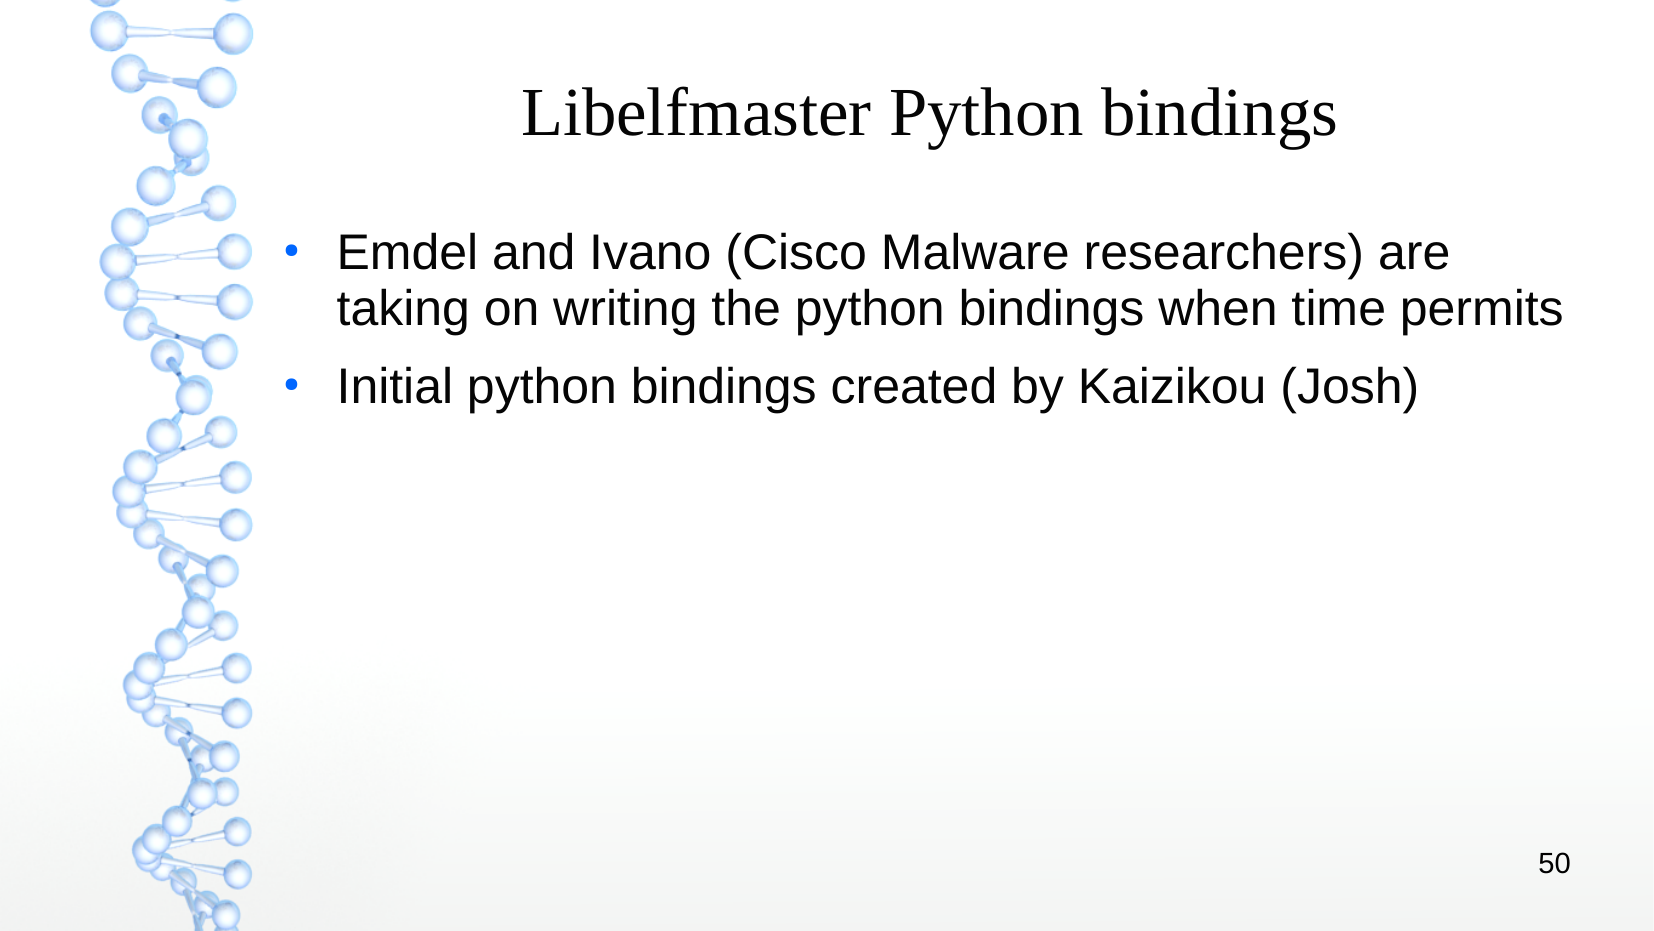

# Libelfmaster Python bindings
Emdel and Ivano (Cisco Malware researchers) are taking on writing the python bindings when time permits
Initial python bindings created by Kaizikou (Josh)
50